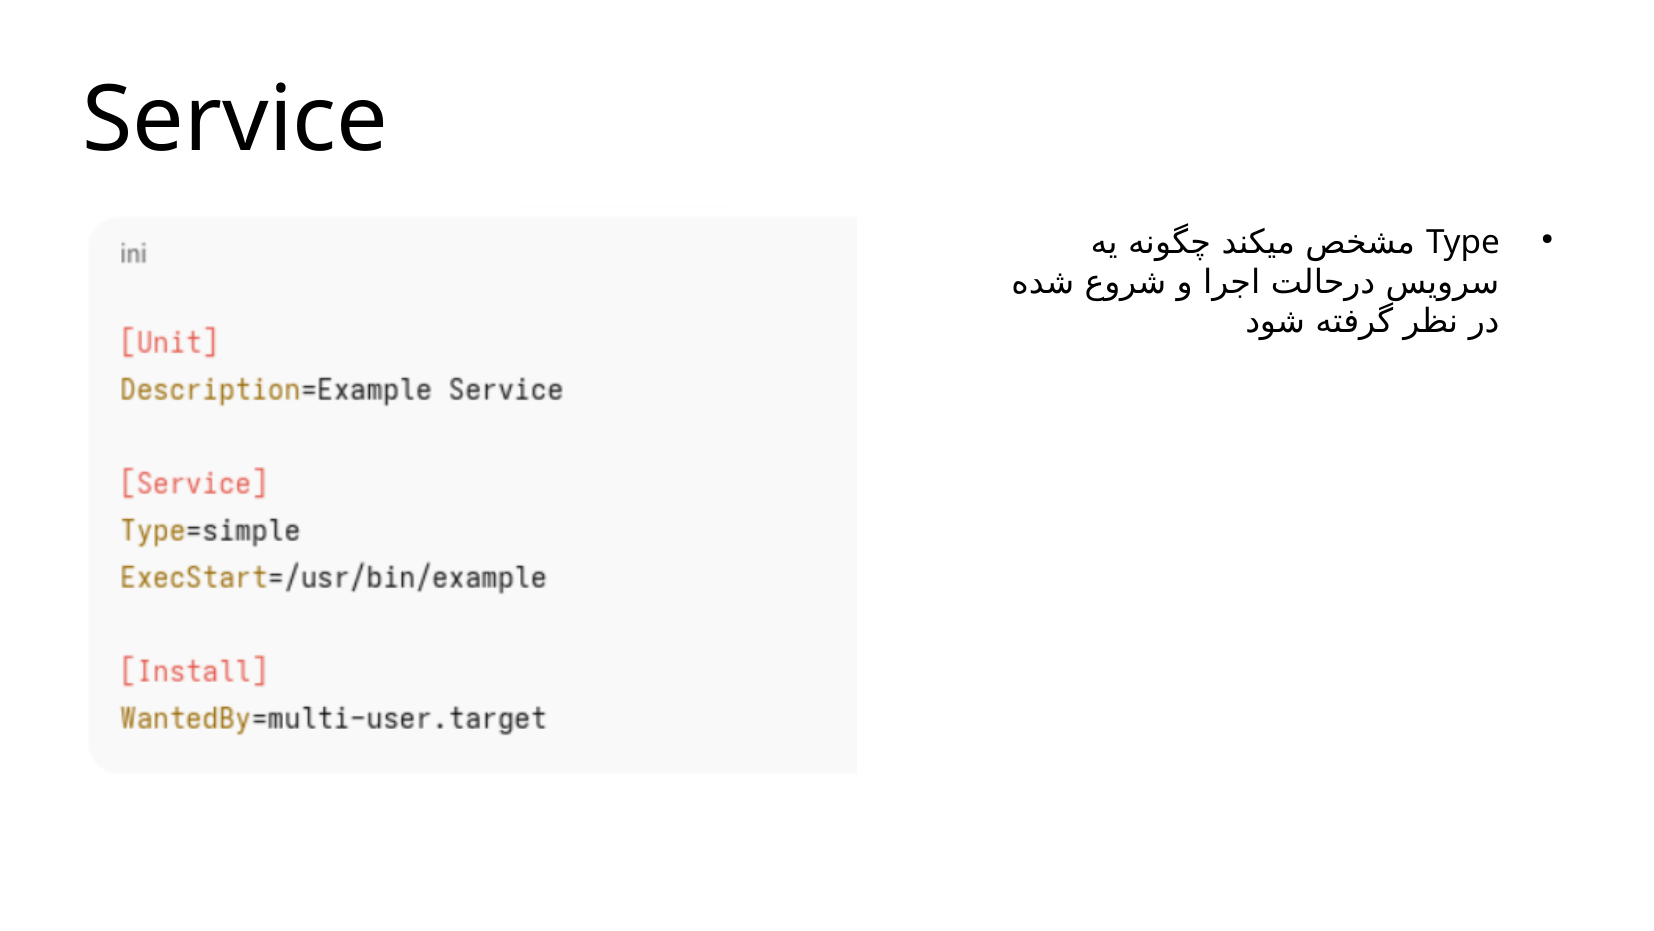

# Service
Type مشخص میکند چگونه یه سرویس درحالت اجرا و شروع شده در نظر گرفته شود